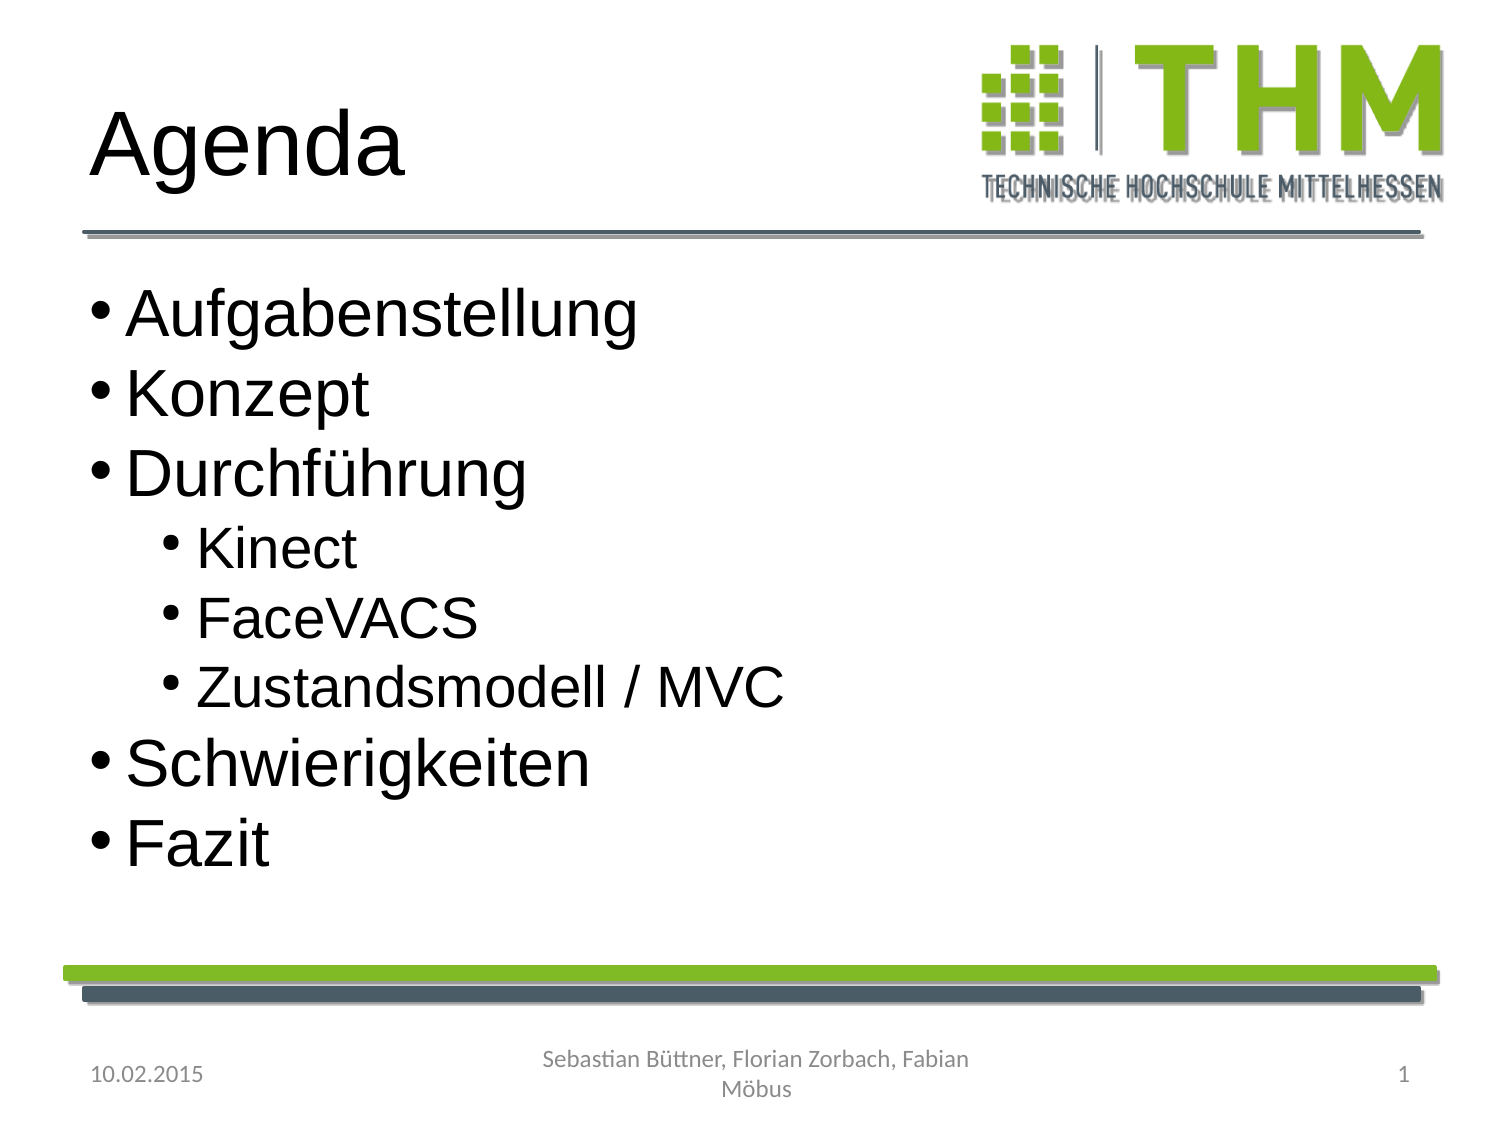

Agenda
Aufgabenstellung
Konzept
Durchführung
Kinect
FaceVACS
Zustandsmodell / MVC
Schwierigkeiten
Fazit
10.02.2015
Sebastian Büttner, Florian Zorbach, Fabian Möbus
1